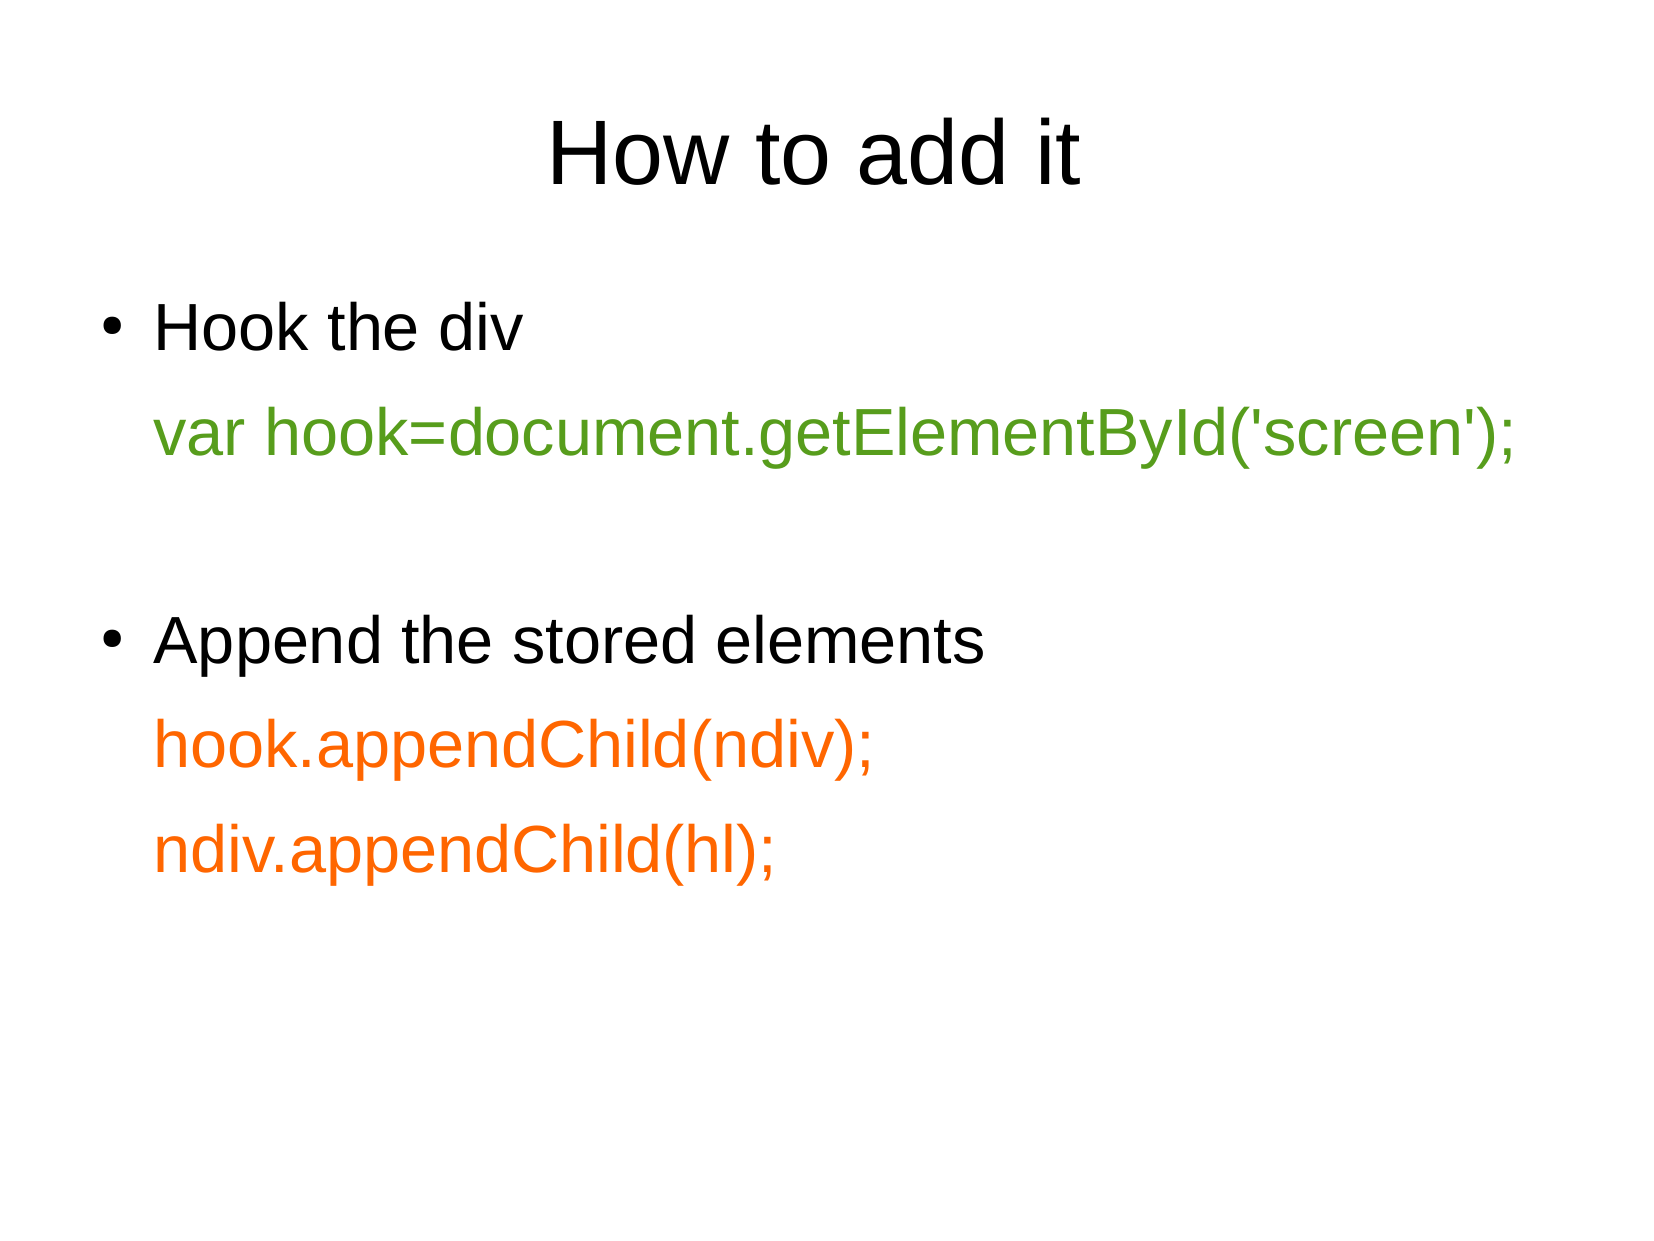

# How to add it
Hook the div
var hook=document.getElementById('screen');
Append the stored elements
hook.appendChild(ndiv);
ndiv.appendChild(hl);